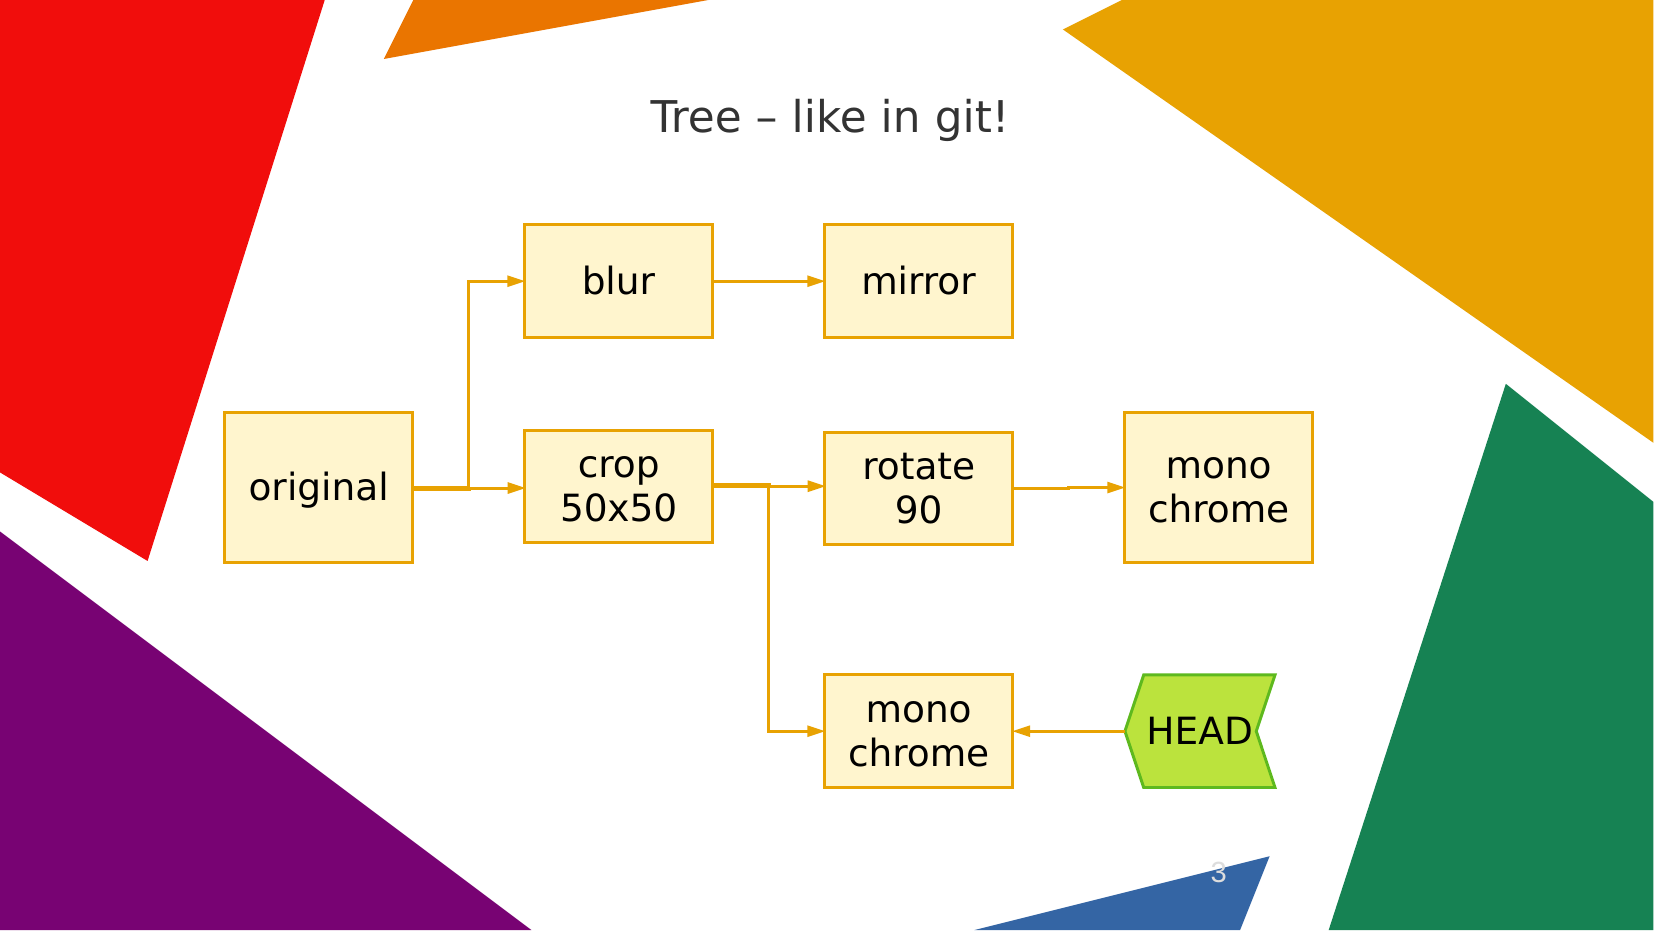

# Tree – like in git!
blur
mirror
original
mono
chrome
crop
50x50
rotate
90
mono
chrome
HEAD
2